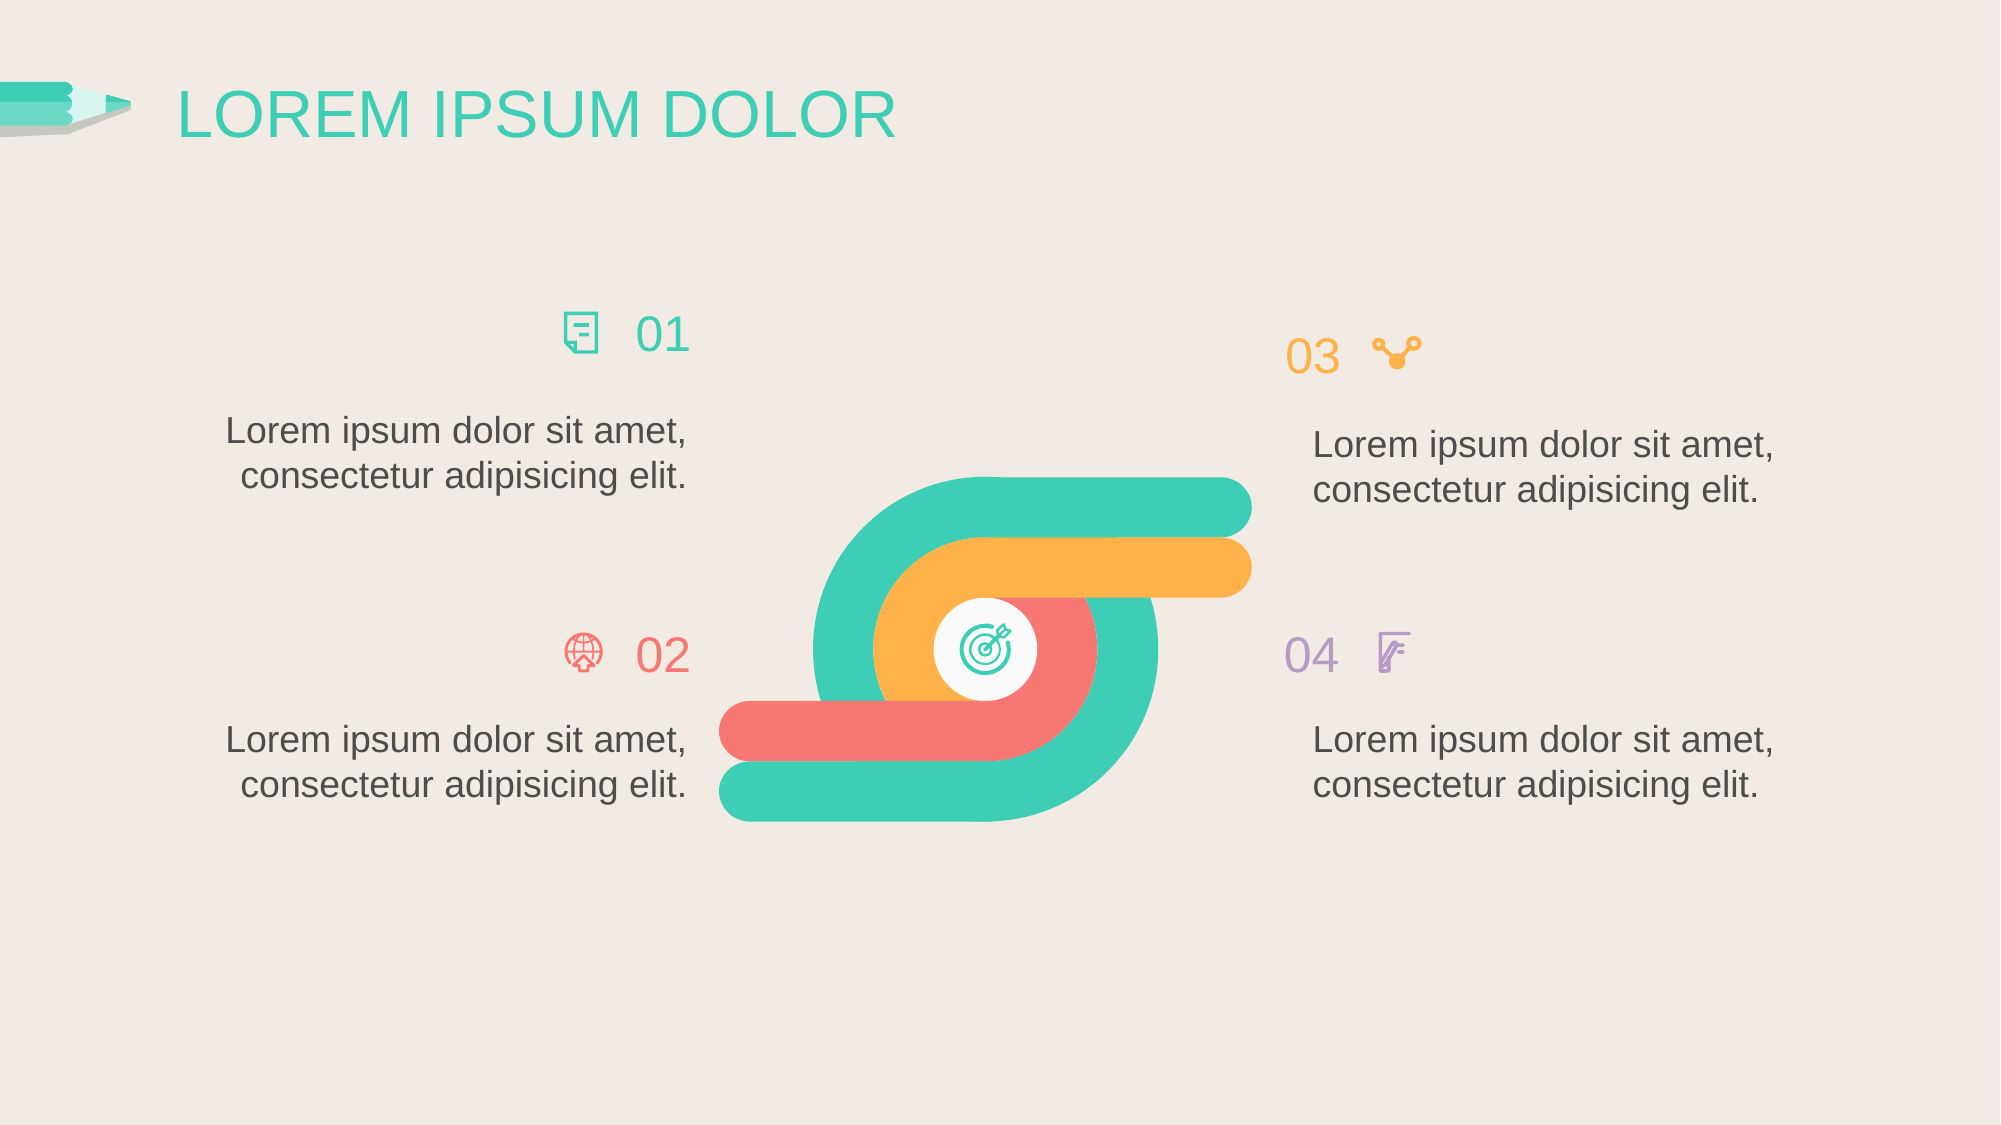

LOREM IPSUM DOLOR
01
03
Lorem ipsum dolor sit amet, consectetur adipisicing elit.
Lorem ipsum dolor sit amet, consectetur adipisicing elit.
02
04
Lorem ipsum dolor sit amet, consectetur adipisicing elit.
Lorem ipsum dolor sit amet, consectetur adipisicing elit.